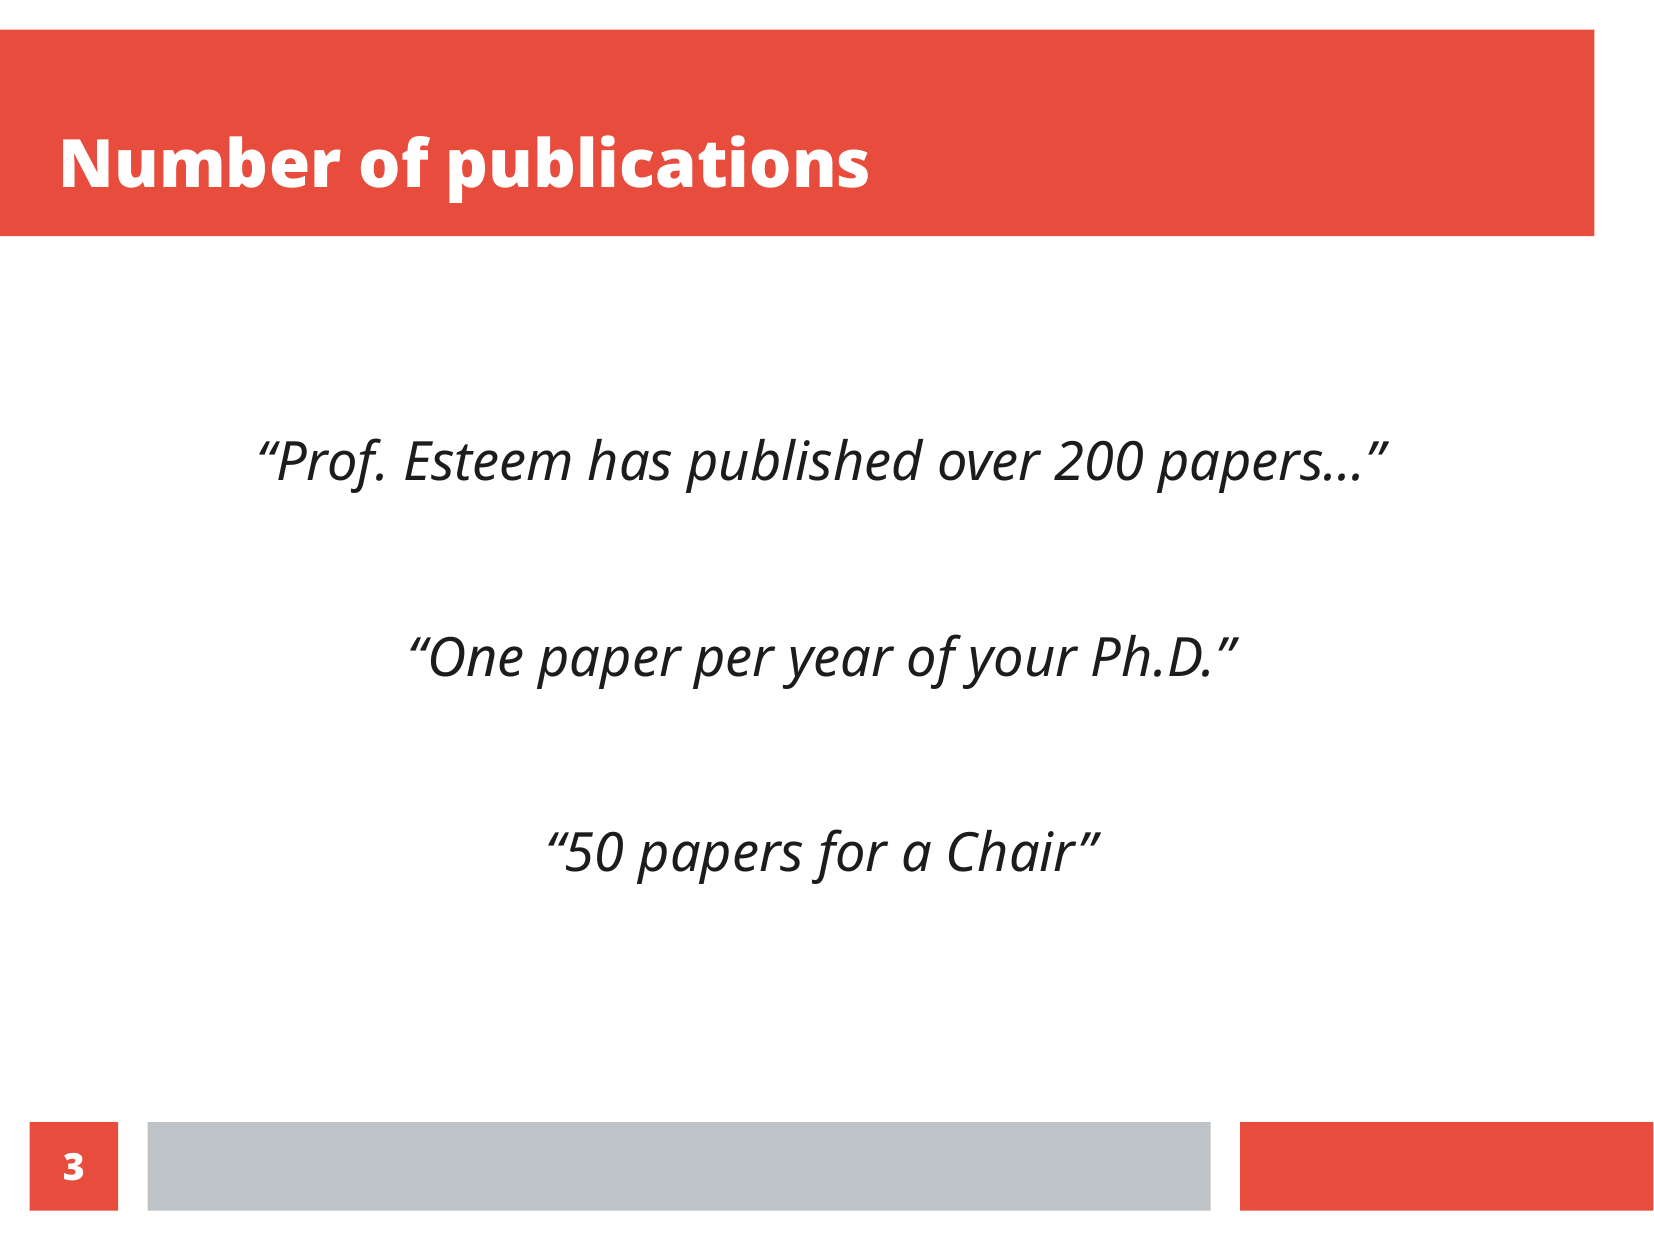

# Number of publications
“Prof. Esteem has published over 200 papers...”
“One paper per year of your Ph.D.”
“50 papers for a Chair”
3